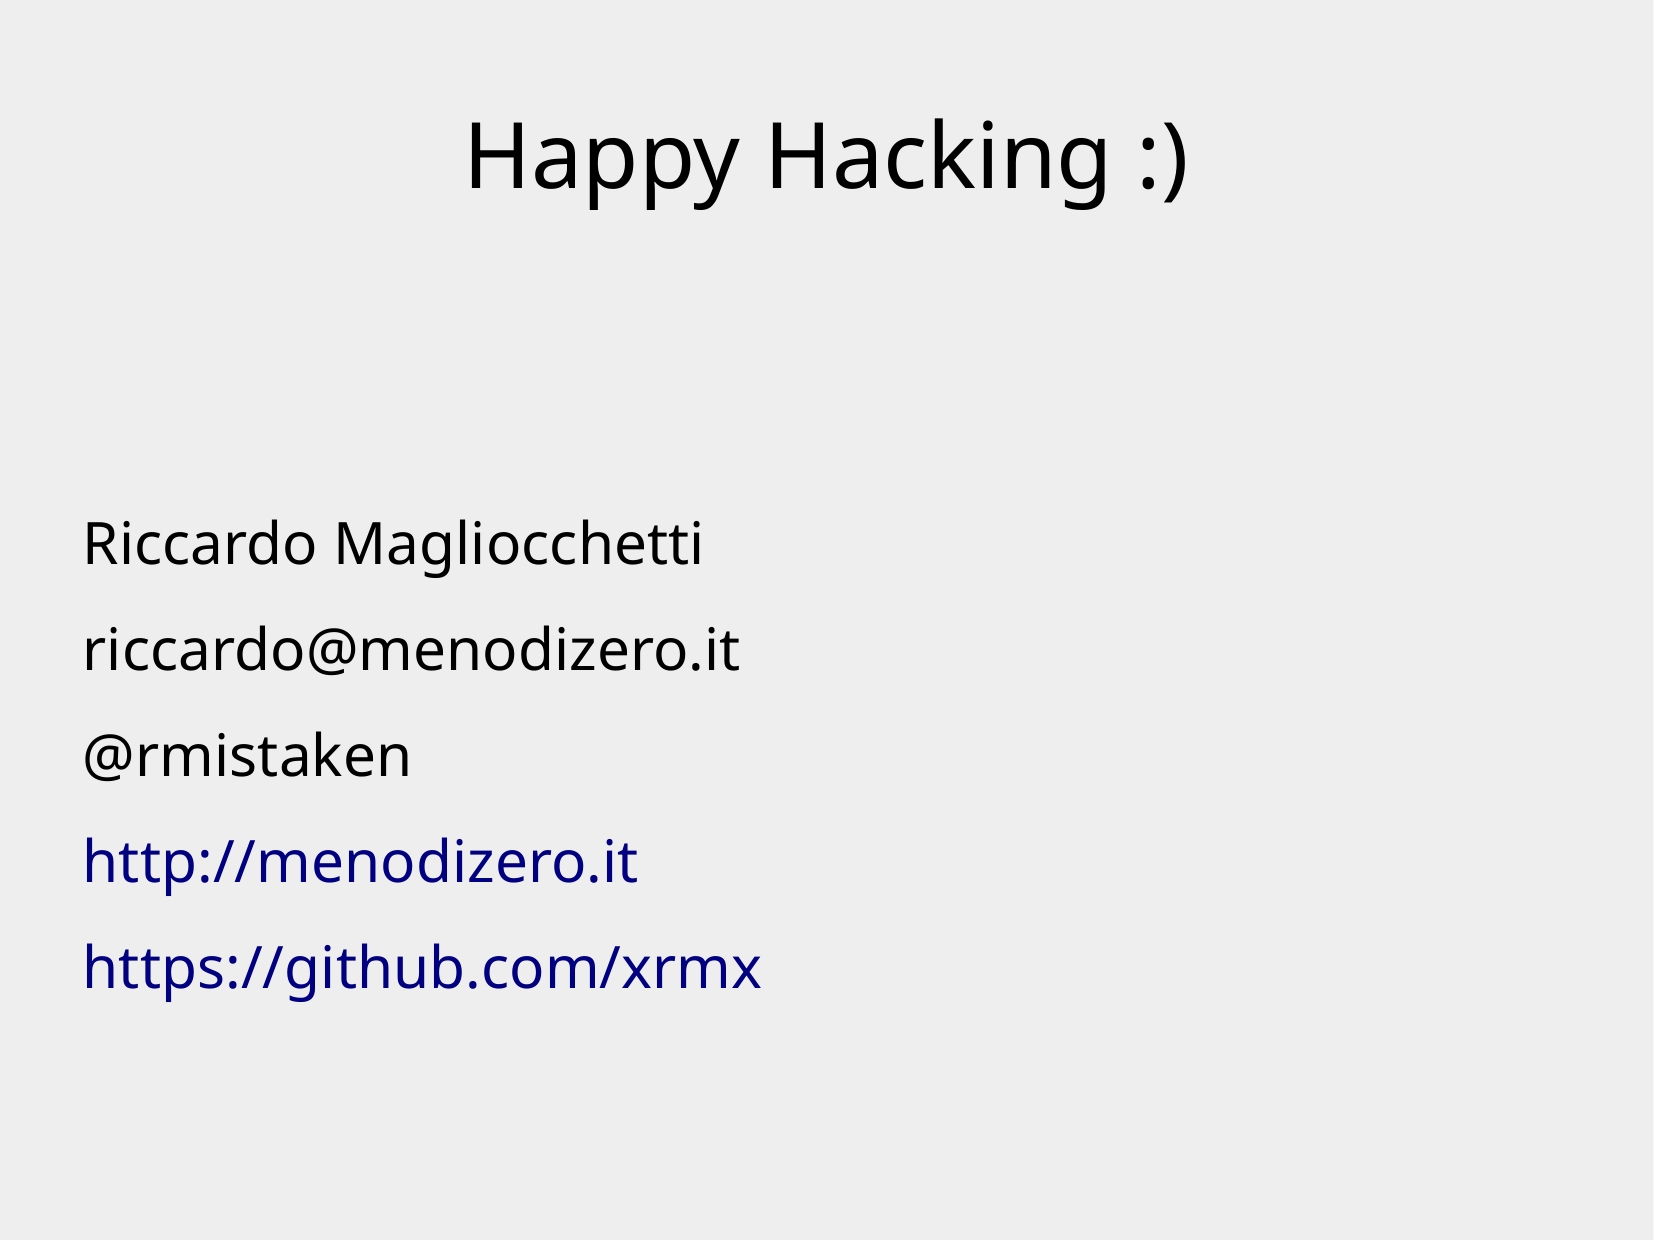

# Happy Hacking :)
Riccardo Magliocchetti
riccardo@menodizero.it
@rmistaken
http://menodizero.it
https://github.com/xrmx